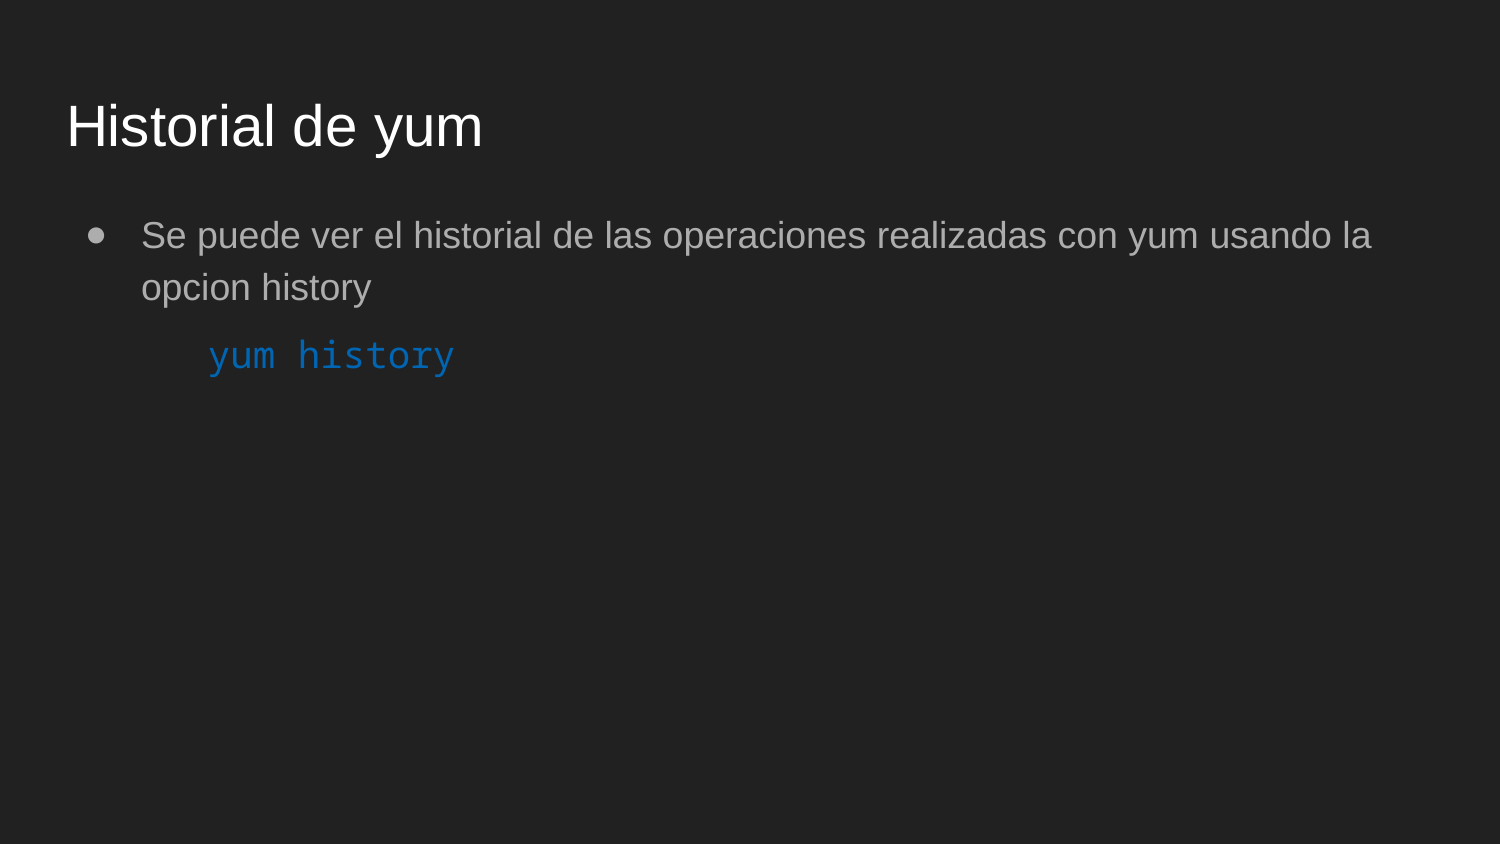

# Historial de yum
Se puede ver el historial de las operaciones realizadas con yum usando la opcion history
yum history